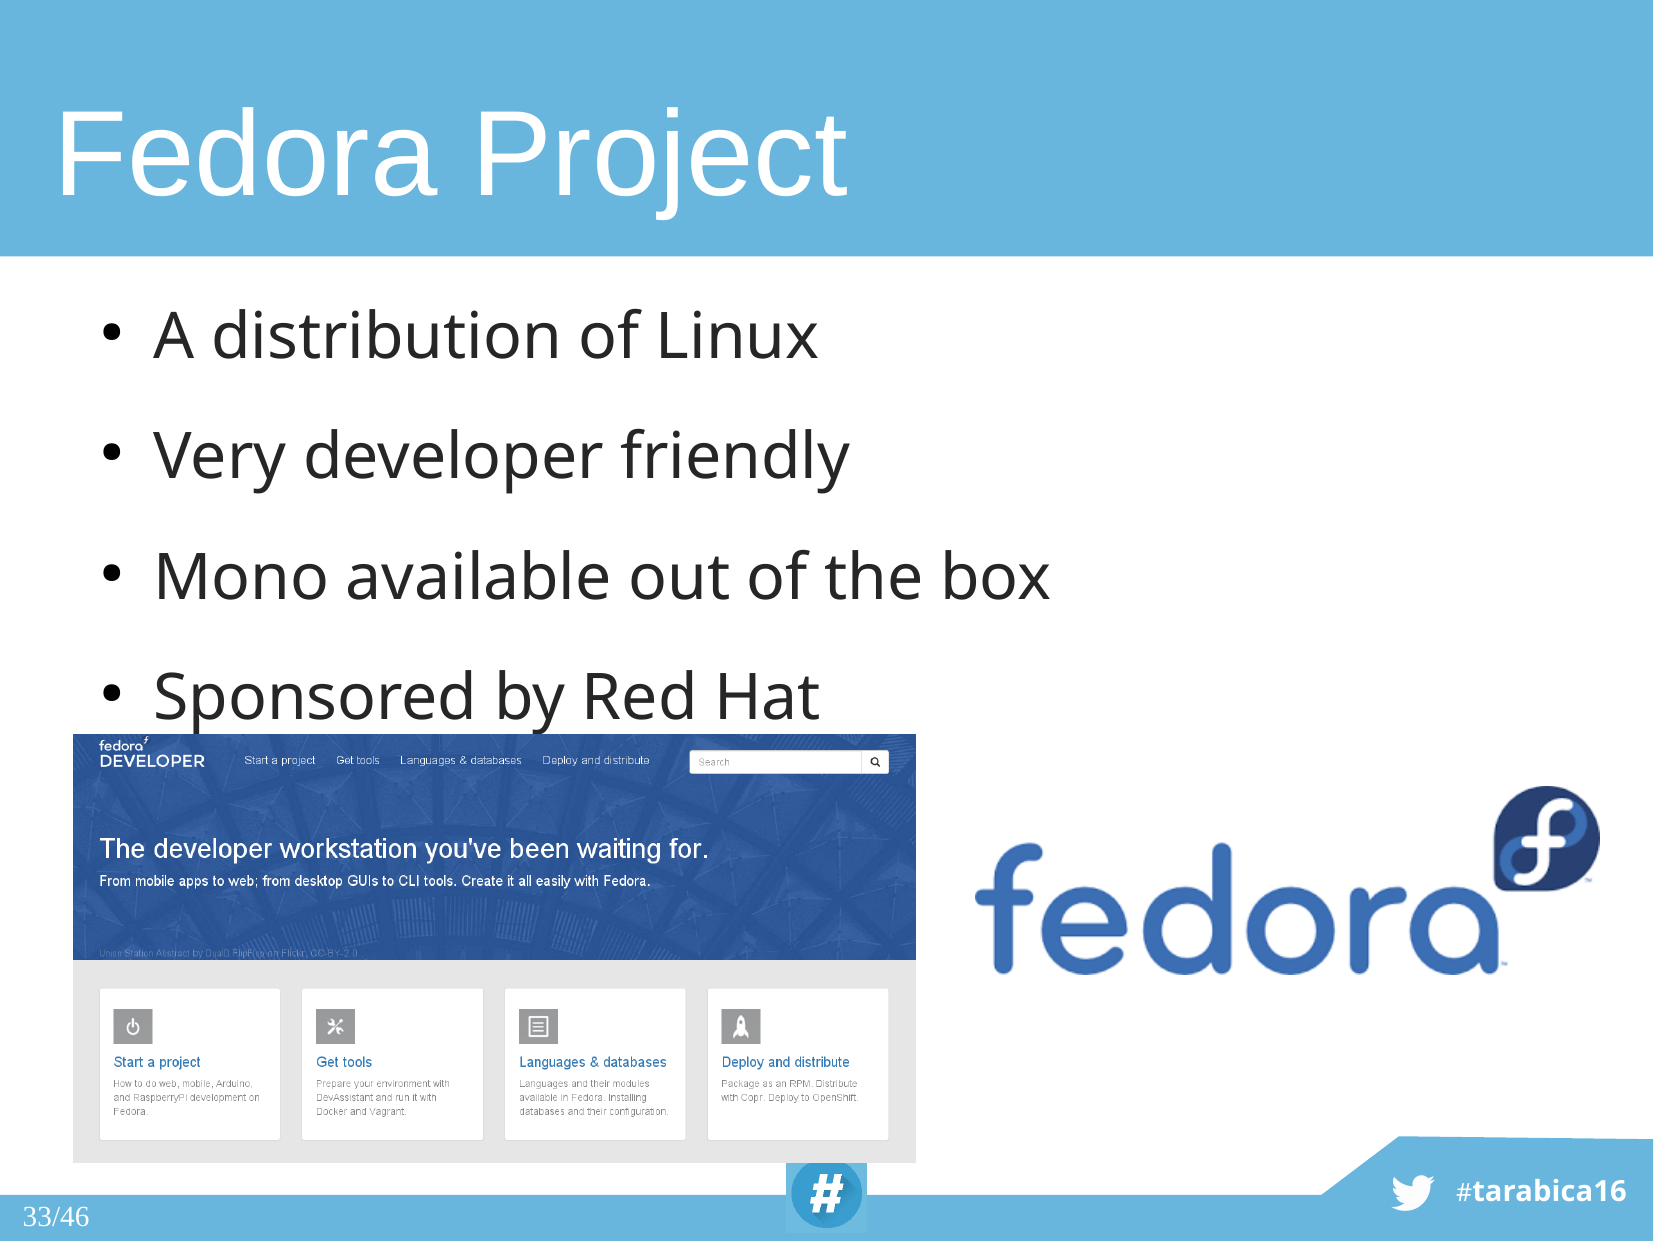

# Fedora Project
A distribution of Linux
Very developer friendly
Mono available out of the box
Sponsored by Red Hat
33